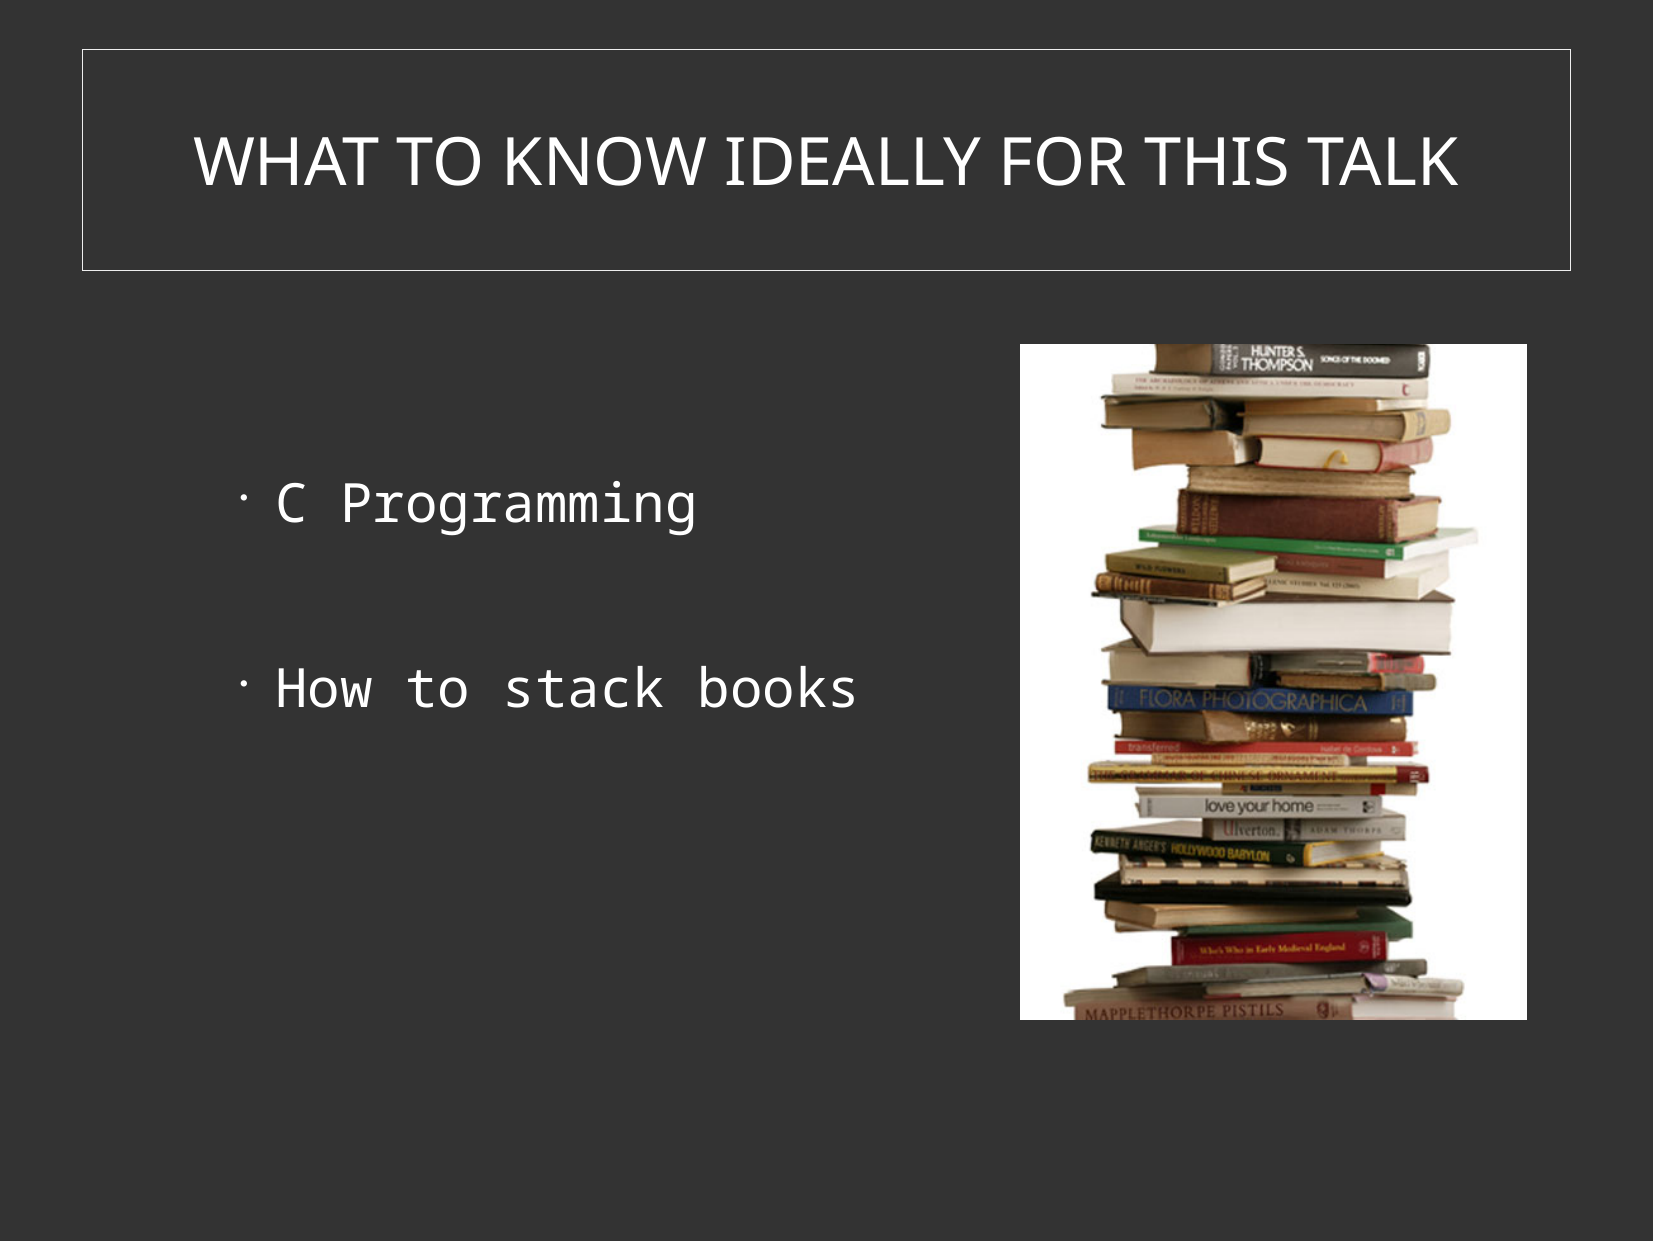

# WHAT TO KNOW IDEALLY FOR THIS TALK
C Programming
How to stack books